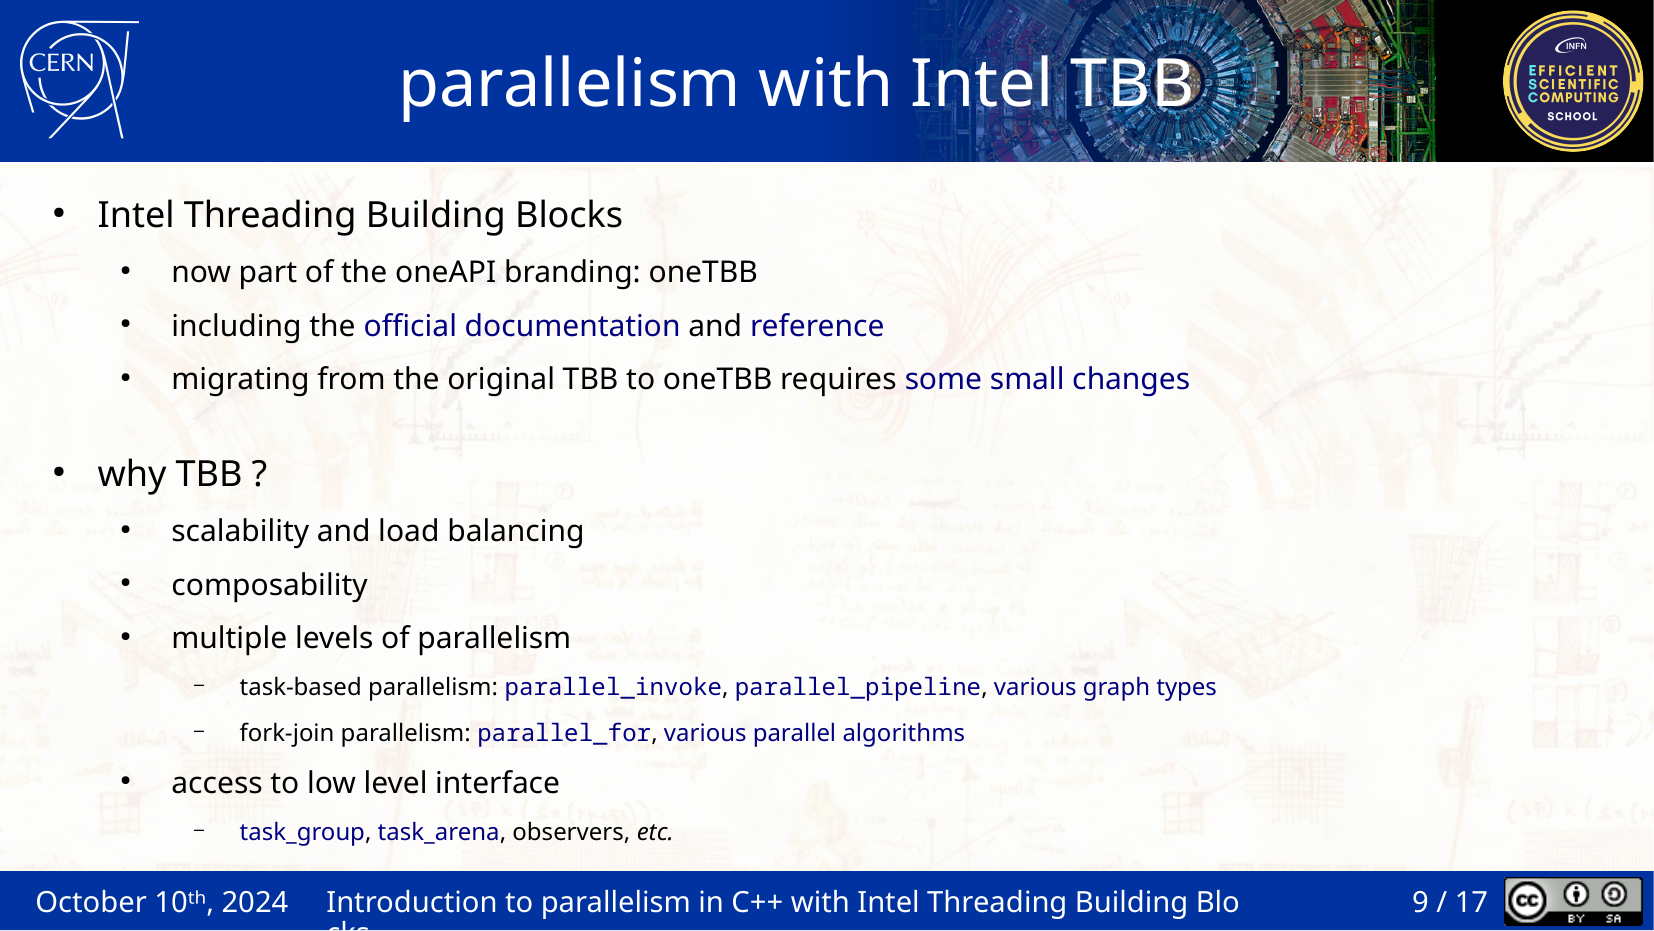

# parallelism with Intel TBB
Intel Threading Building Blocks
now part of the oneAPI branding: oneTBB
including the official documentation and reference
migrating from the original TBB to oneTBB requires some small changes
why TBB ?
scalability and load balancing
composability
multiple levels of parallelism
task-based parallelism: parallel_invoke, parallel_pipeline, various graph types
fork-join parallelism: parallel_for, various parallel algorithms
access to low level interface
task_group, task_arena, observers, etc.
October 10ᵗʰ, 2024
Introduction to parallelism in C++ with Intel Threading Building Blocks
9